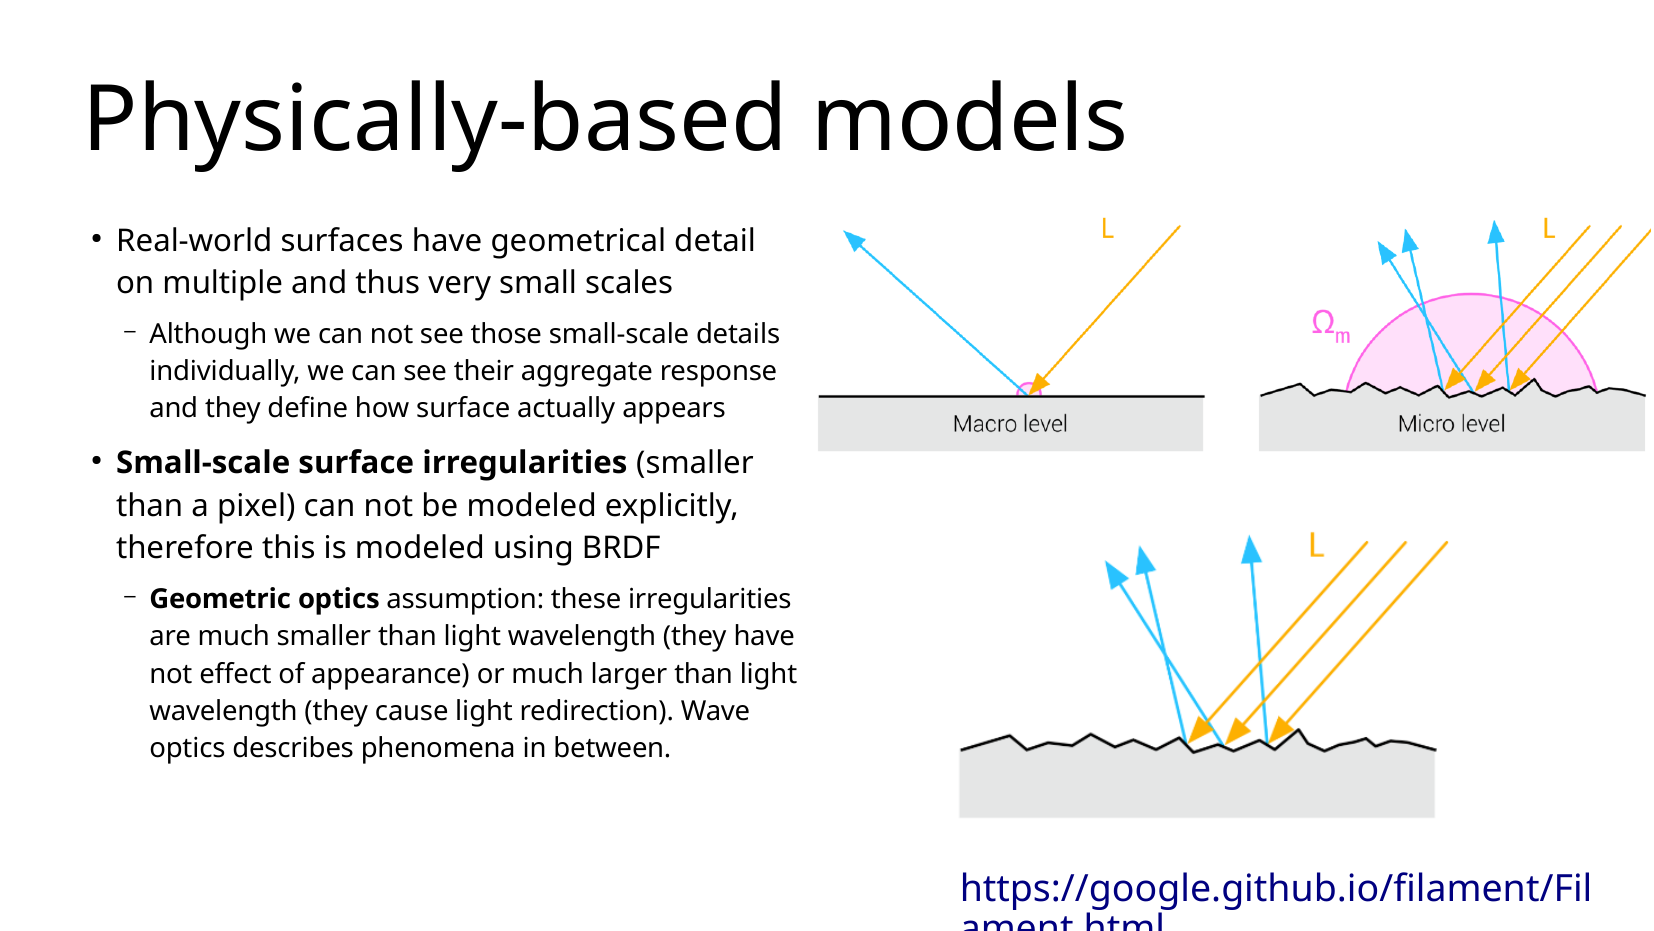

# Physically-based models
Real-world surfaces have geometrical detail on multiple and thus very small scales
Although we can not see those small-scale details individually, we can see their aggregate response and they define how surface actually appears
Small-scale surface irregularities (smaller than a pixel) can not be modeled explicitly, therefore this is modeled using BRDF
Geometric optics assumption: these irregularities are much smaller than light wavelength (they have not effect of appearance) or much larger than light wavelength (they cause light redirection). Wave optics describes phenomena in between.
https://google.github.io/filament/Filament.html